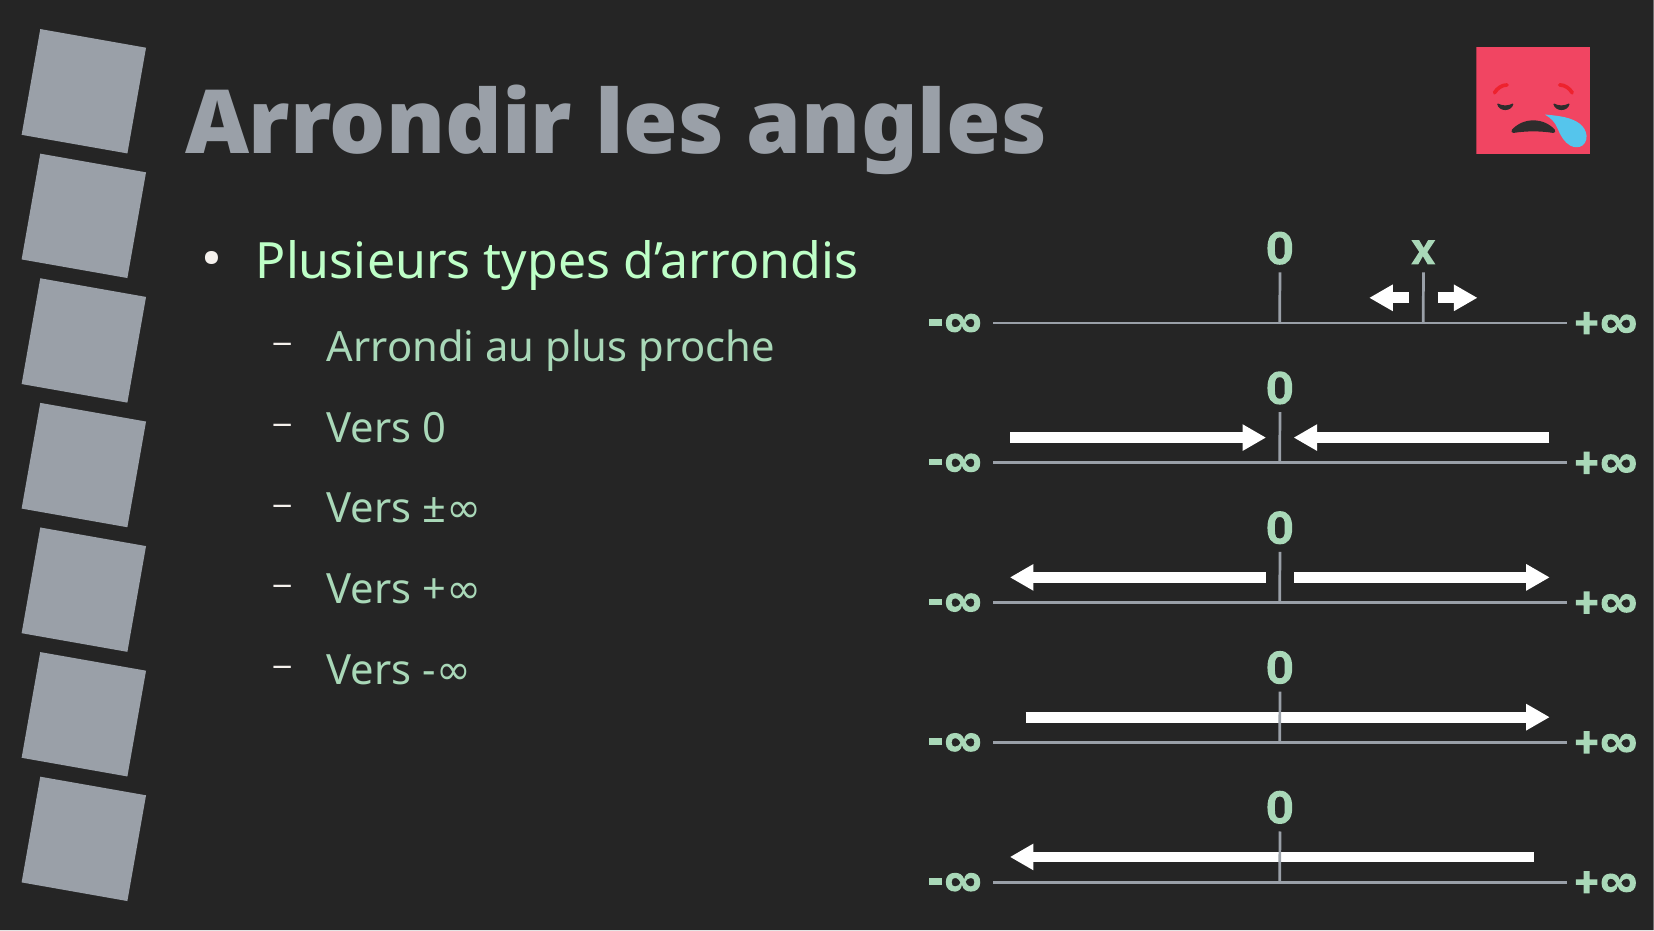

# Arrondir les angles
Plusieurs types d’arrondis
Arrondi au plus proche
Vers 0
Vers ±∞
Vers +∞
Vers -∞